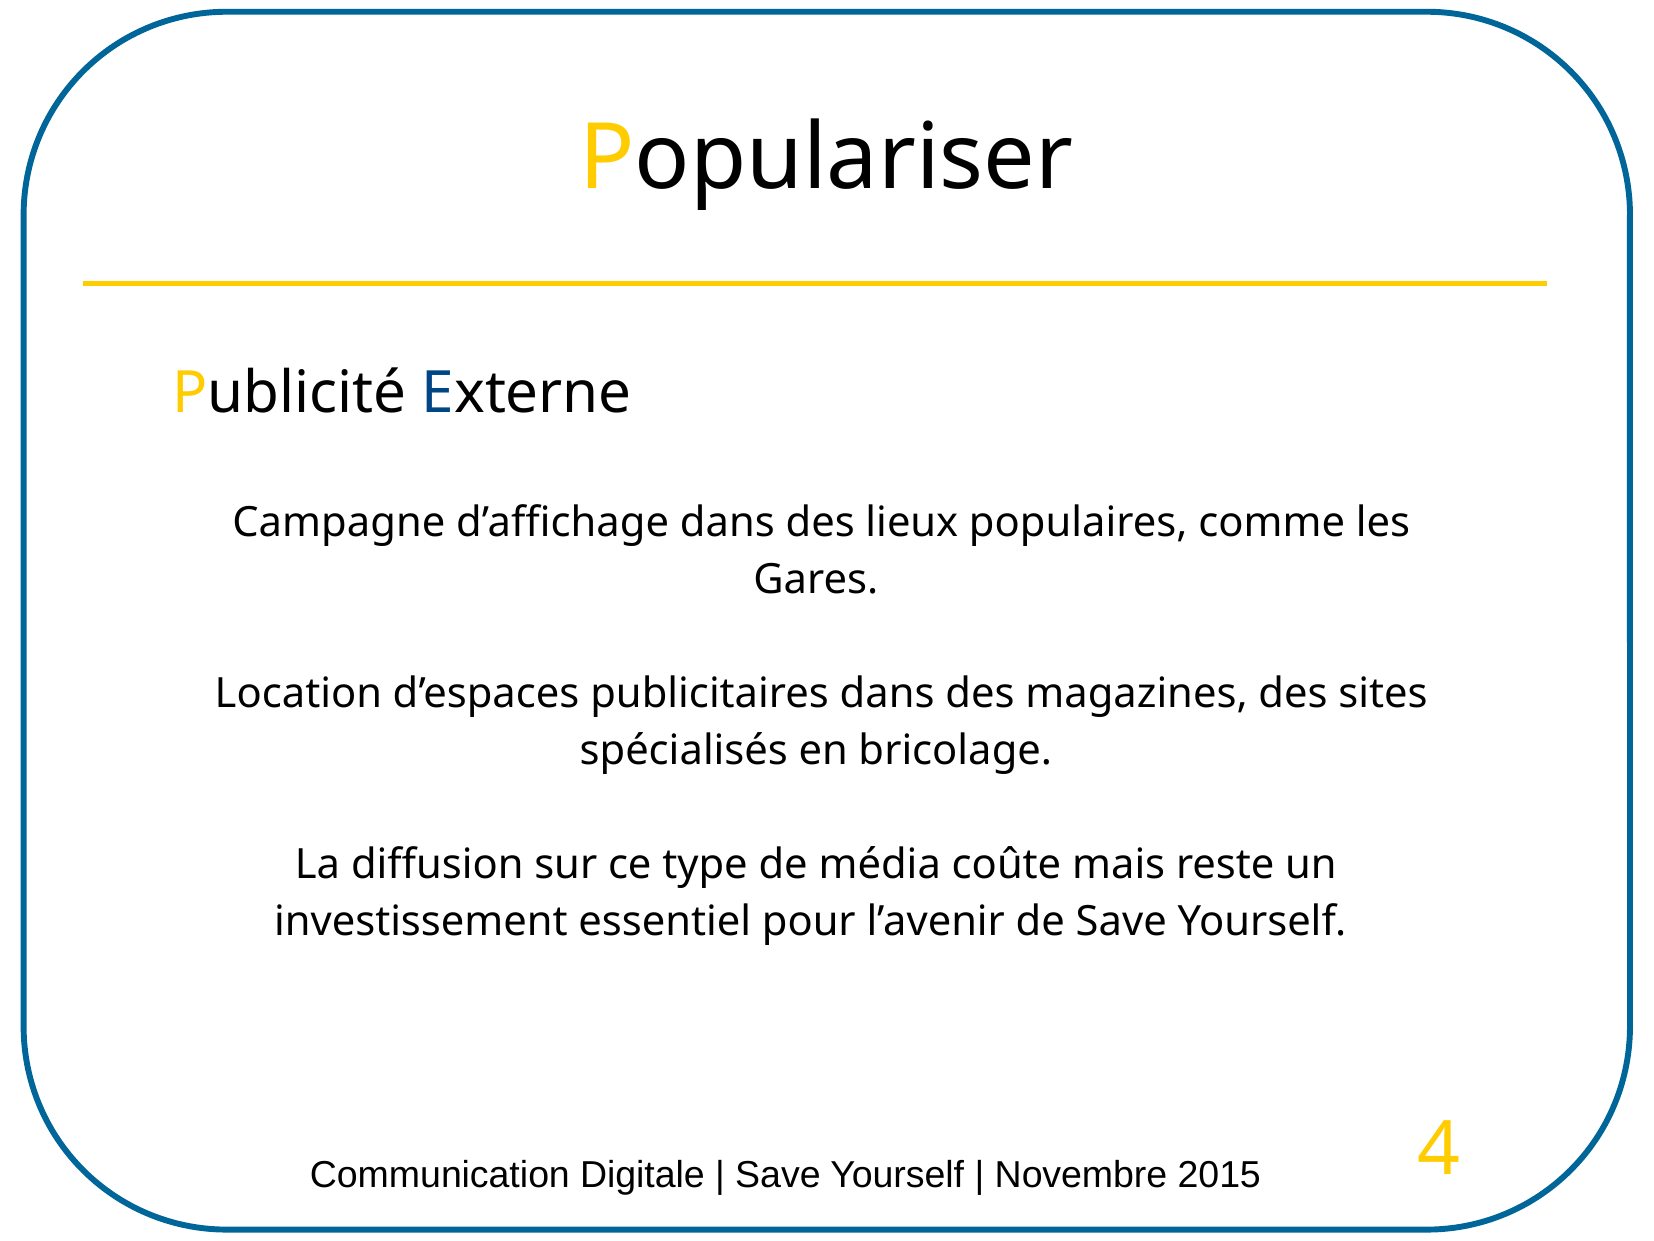

# Populariser
Publicité Externe
 Campagne d’affichage dans des lieux populaires, comme les
Gares.
 Location d’espaces publicitaires dans des magazines, des sites spécialisés en bricolage.
La diffusion sur ce type de média coûte mais reste un investissement essentiel pour l’avenir de Save Yourself.
4
Communication Digitale | Save Yourself | Novembre 2015